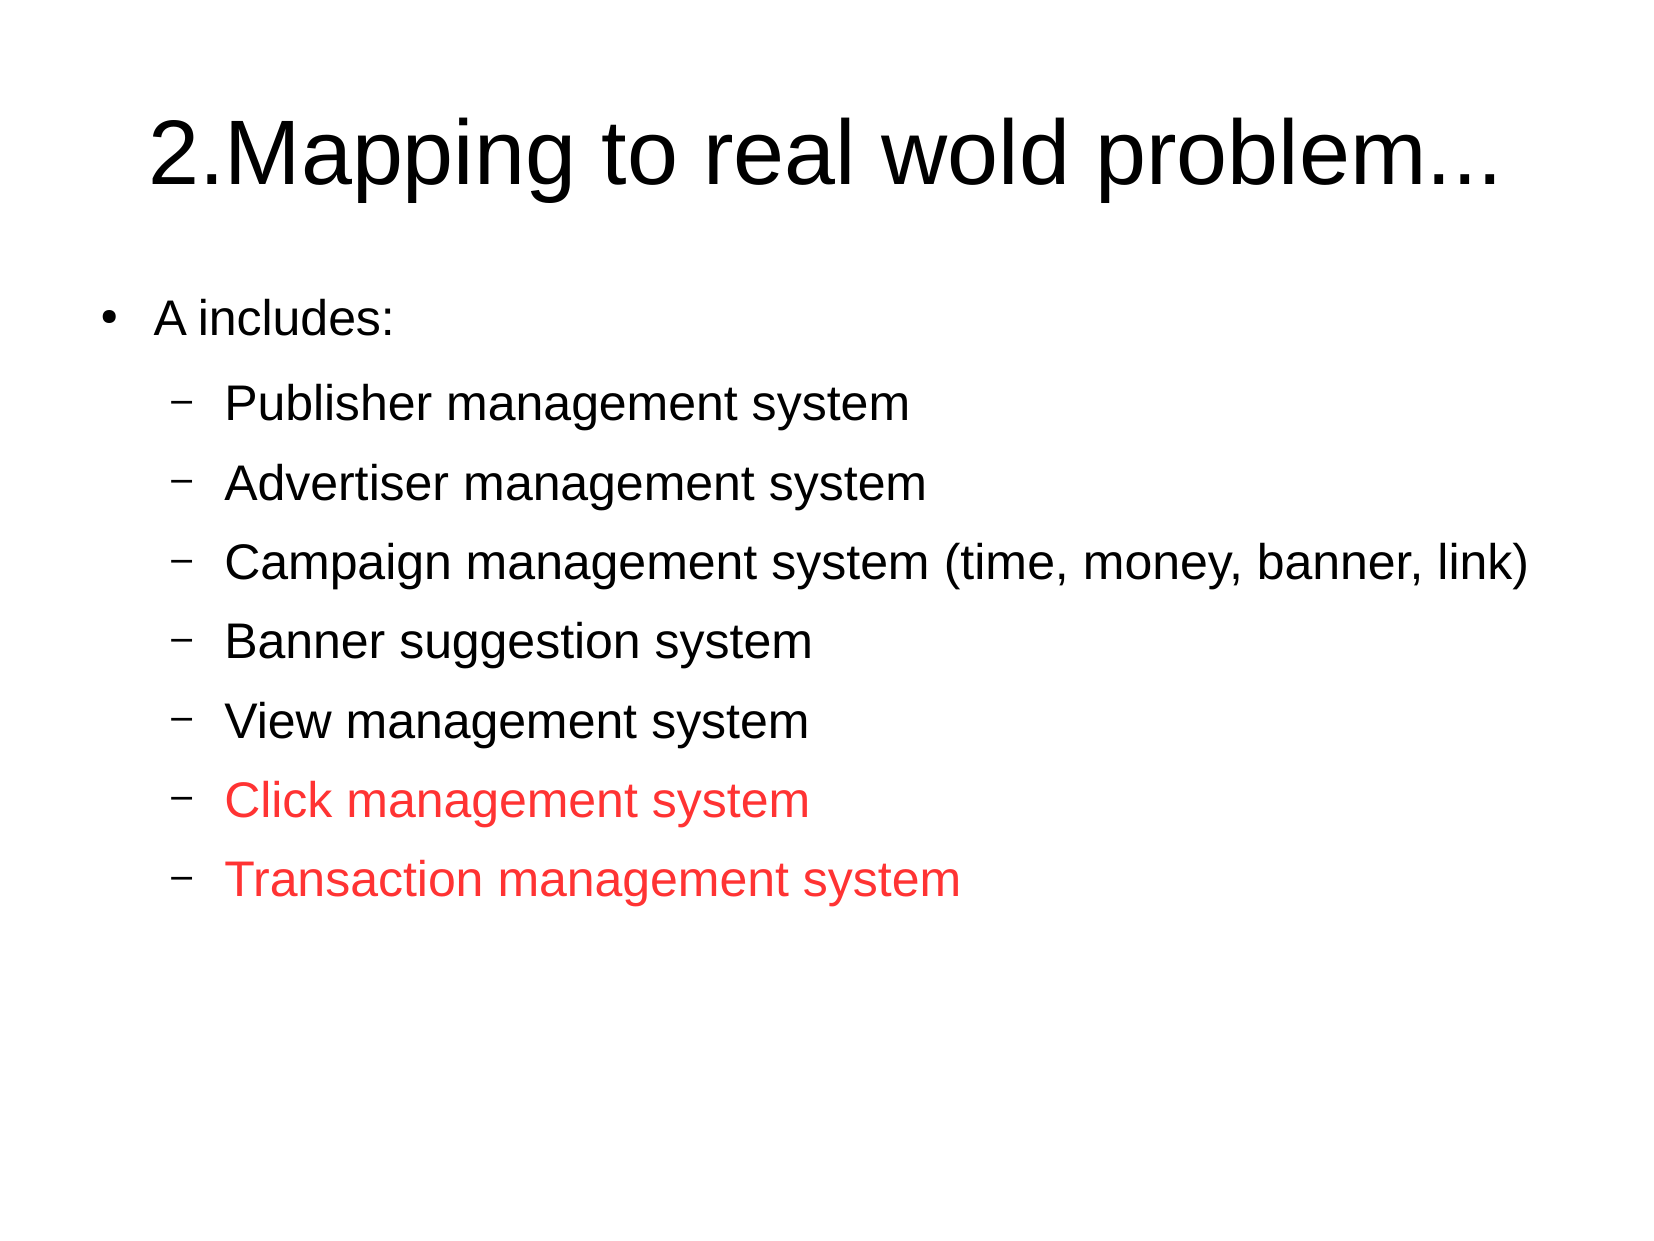

# 2.Mapping to real wold problem...
A includes:
Publisher management system
Advertiser management system
Campaign management system (time, money, banner, link)
Banner suggestion system
View management system
Click management system
Transaction management system